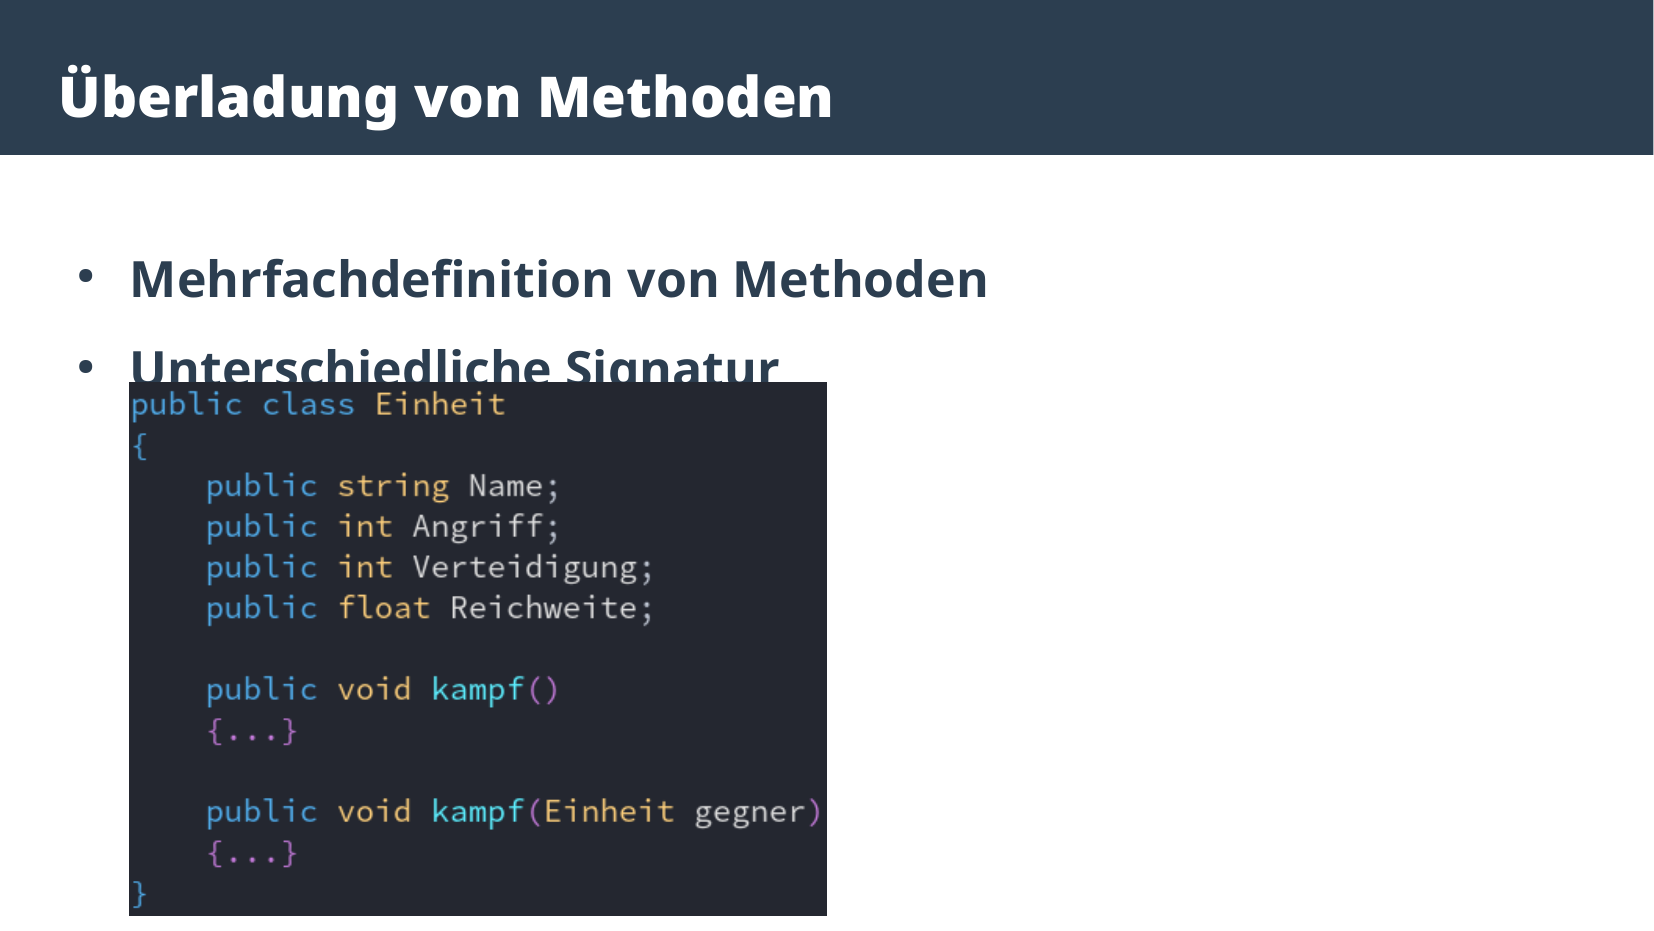

# Überladung von Methoden
Mehrfachdefinition von Methoden
Unterschiedliche Signatur